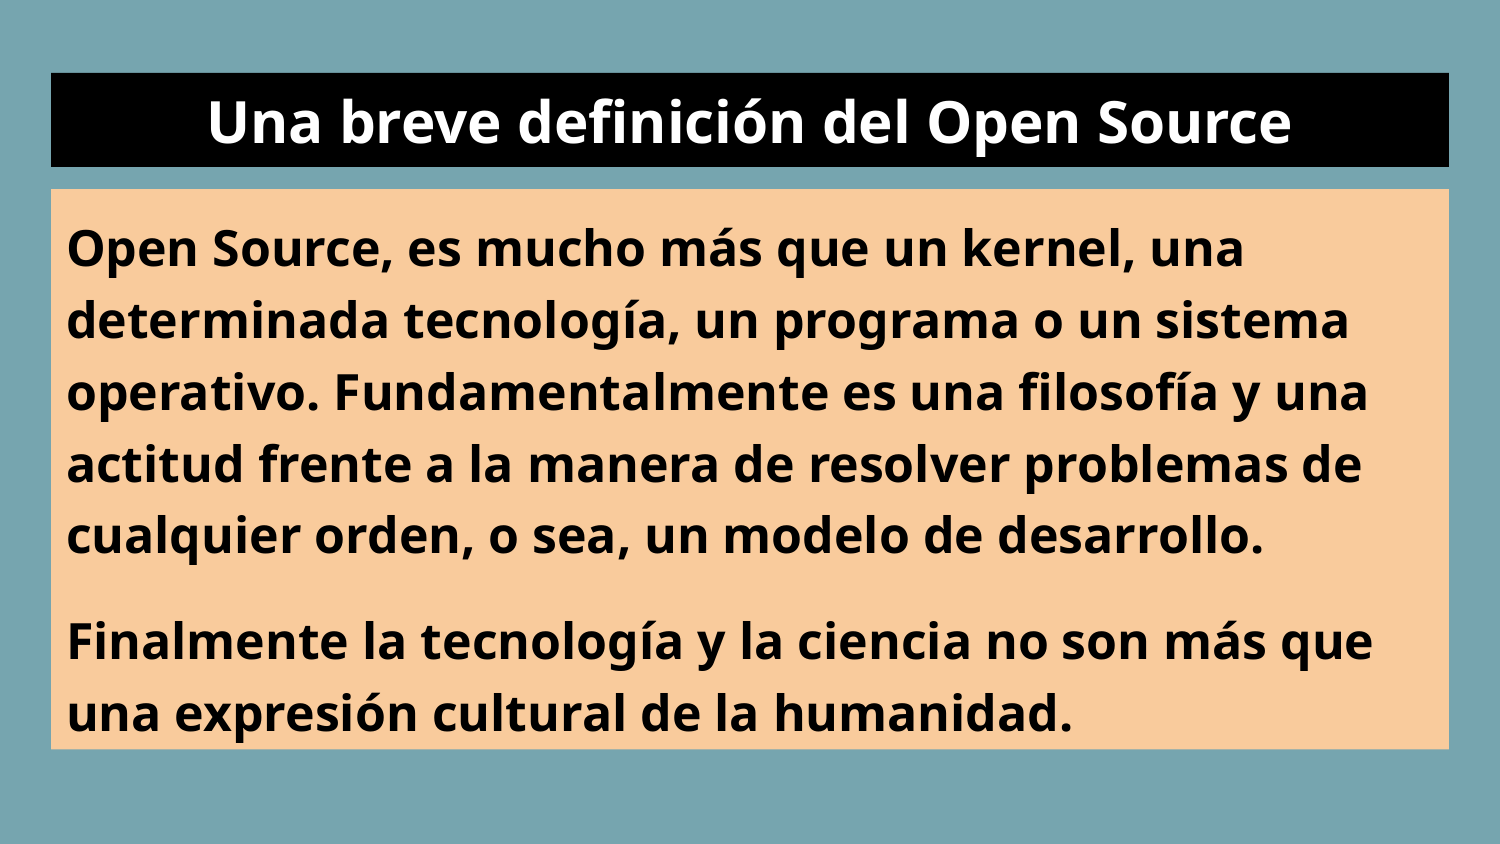

# Una breve definición del Open Source
Open Source, es mucho más que un kernel, una determinada tecnología, un programa o un sistema operativo. Fundamentalmente es una filosofía y una actitud frente a la manera de resolver problemas de cualquier orden, o sea, un modelo de desarrollo.
Finalmente la tecnología y la ciencia no son más que una expresión cultural de la humanidad.